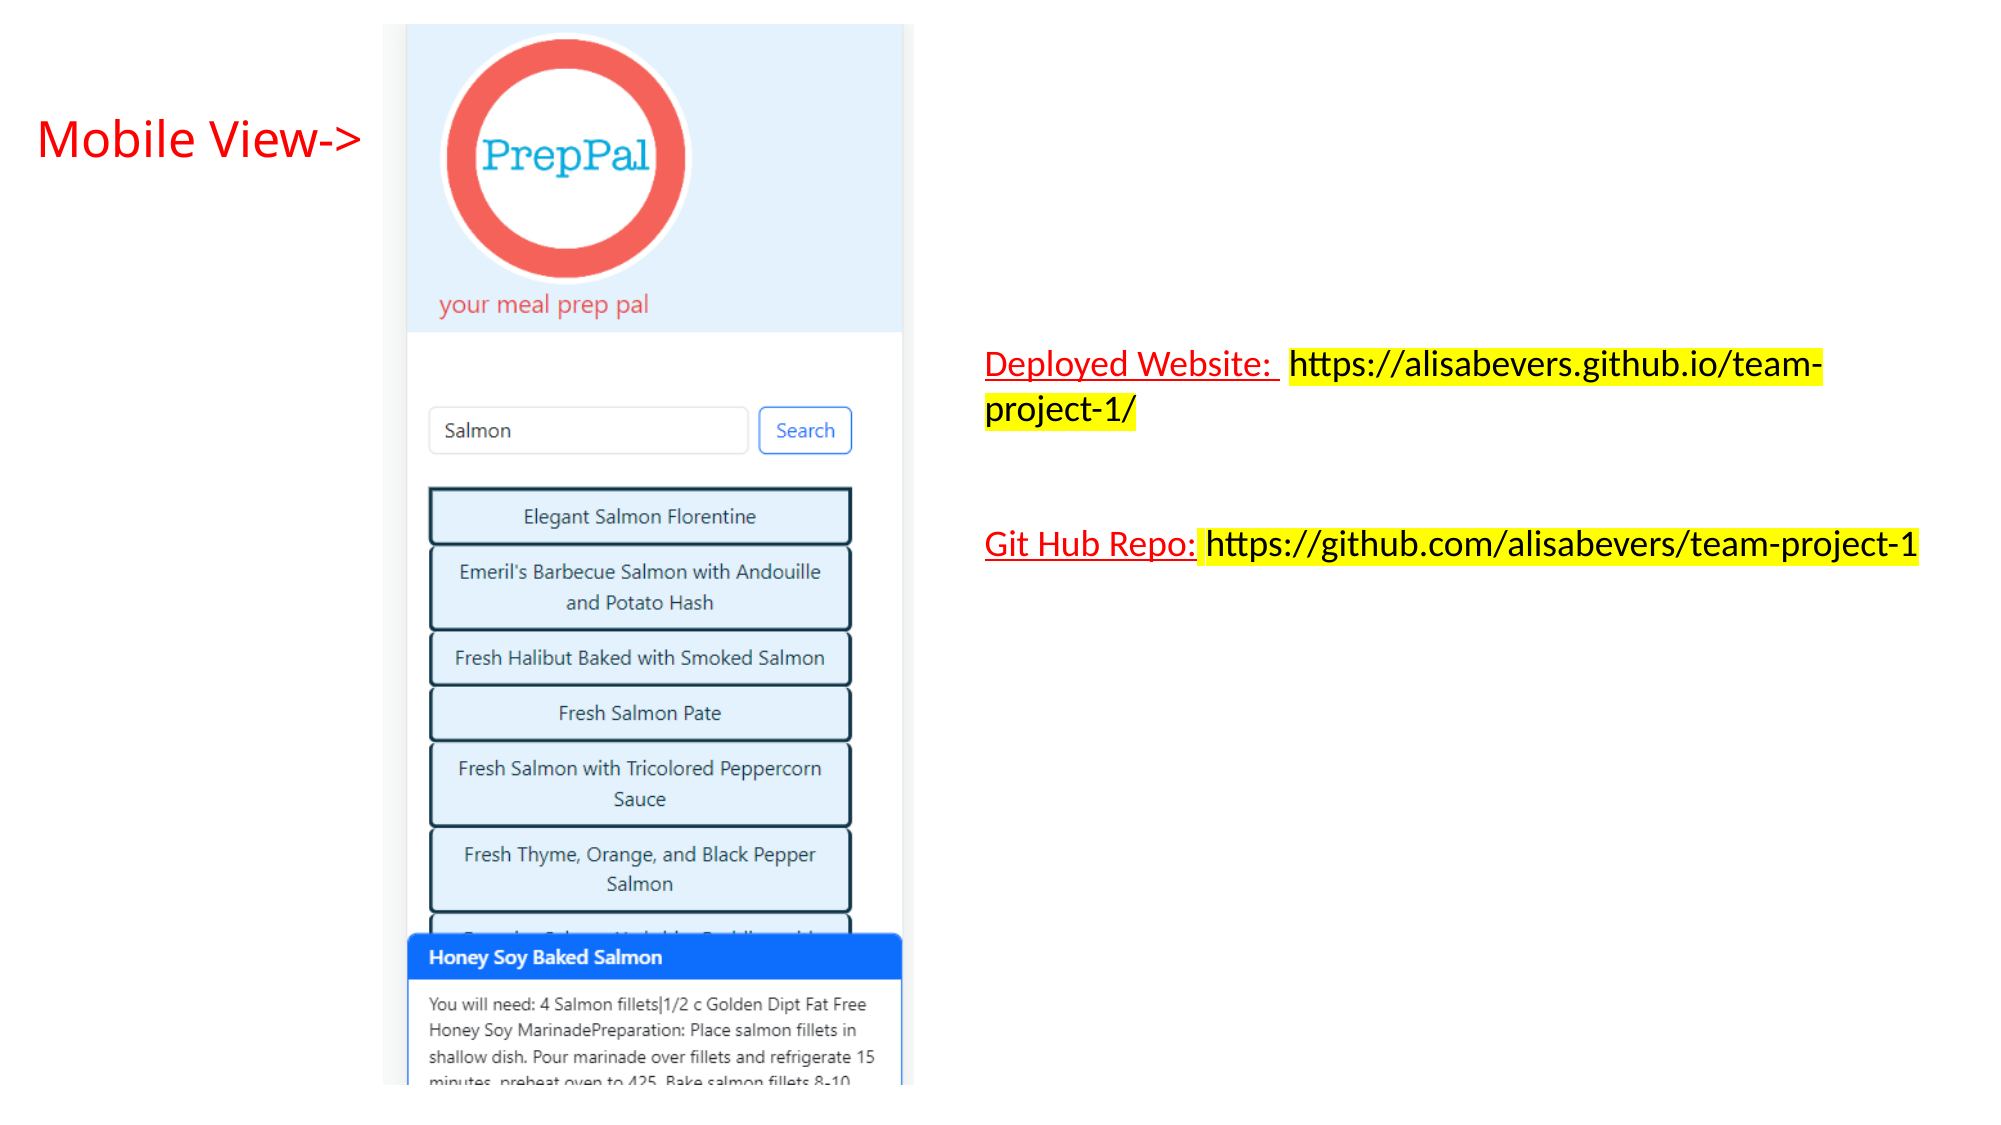

# Mobile View->
Deployed Website:  https://alisabevers.github.io/team-project-1/
Git Hub Repo: https://github.com/alisabevers/team-project-1